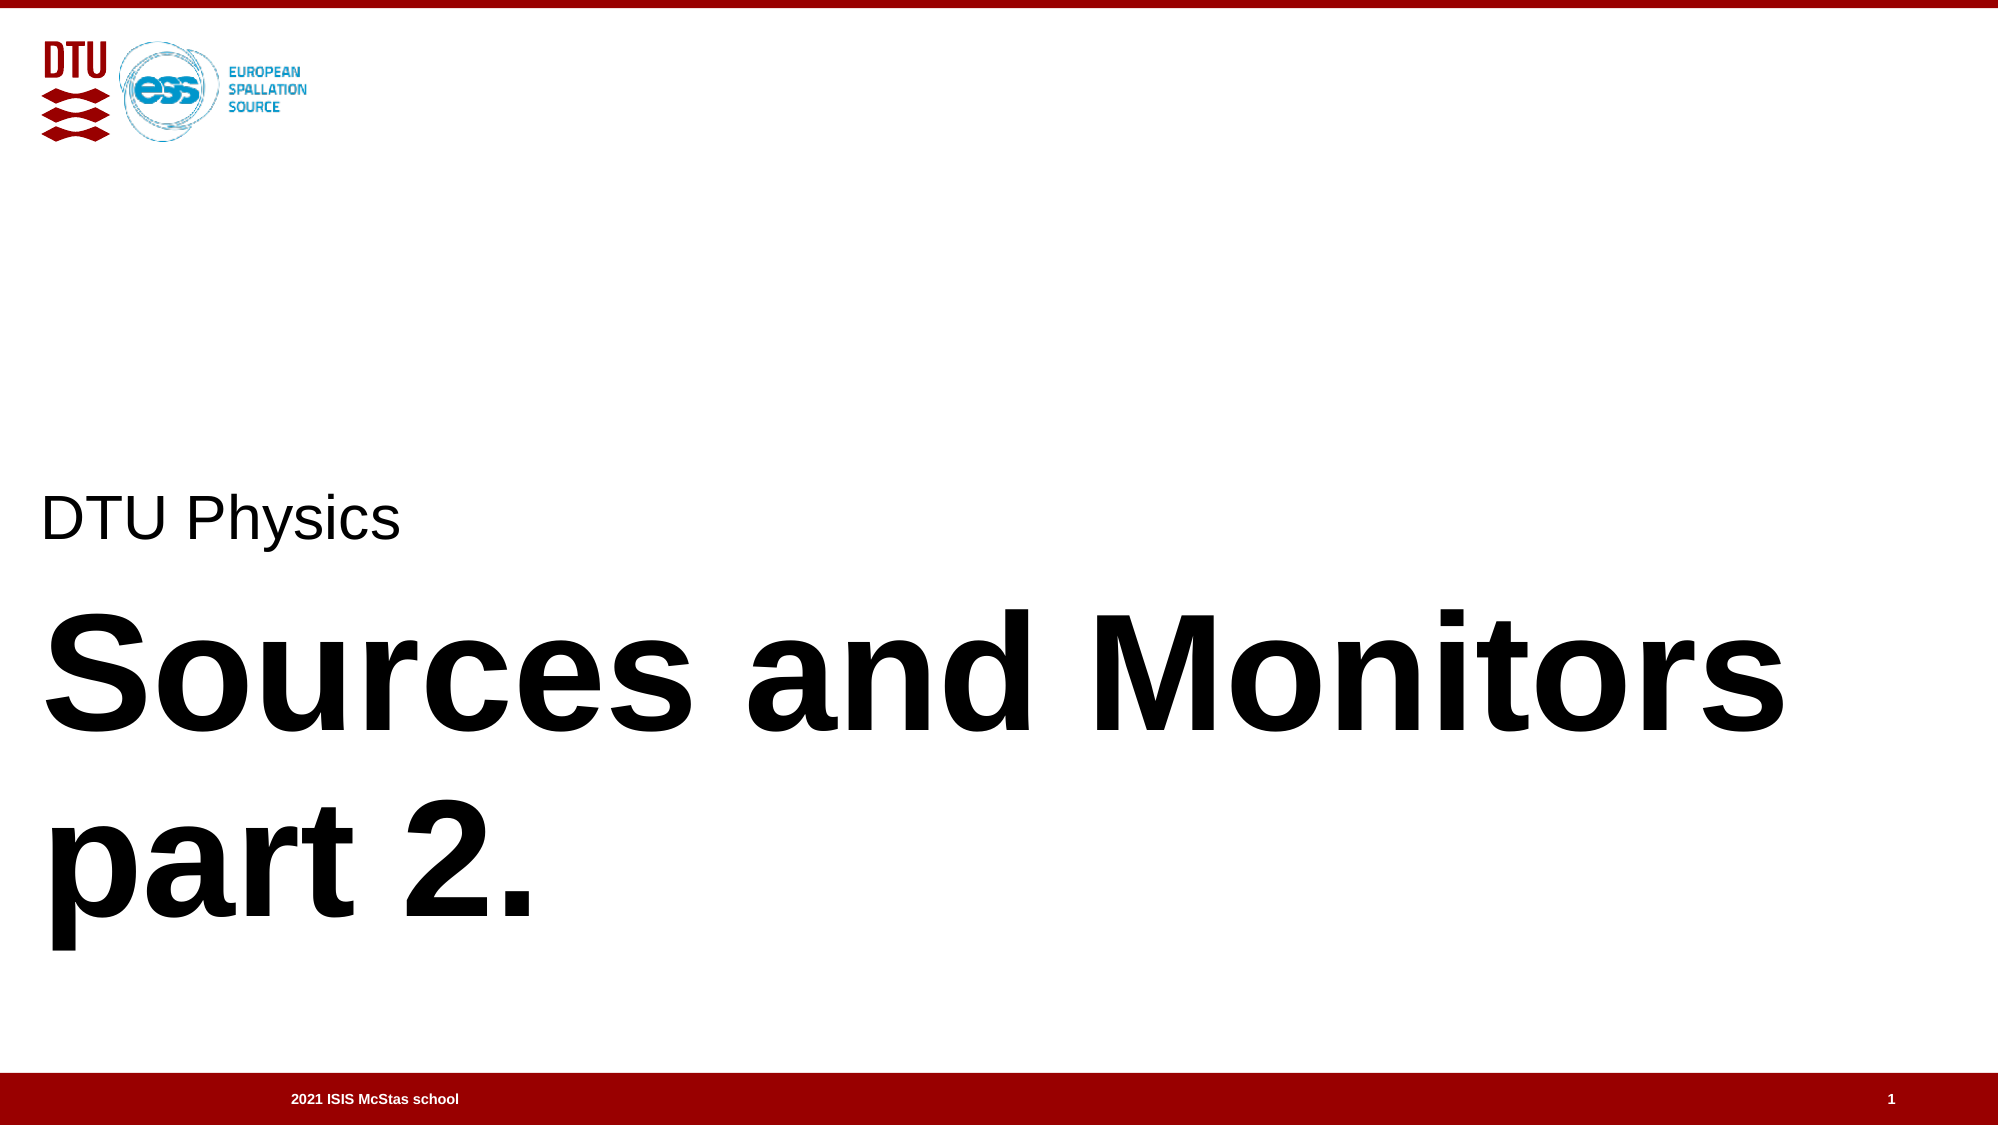

DTU Physics
# Sources and Monitors part 2.